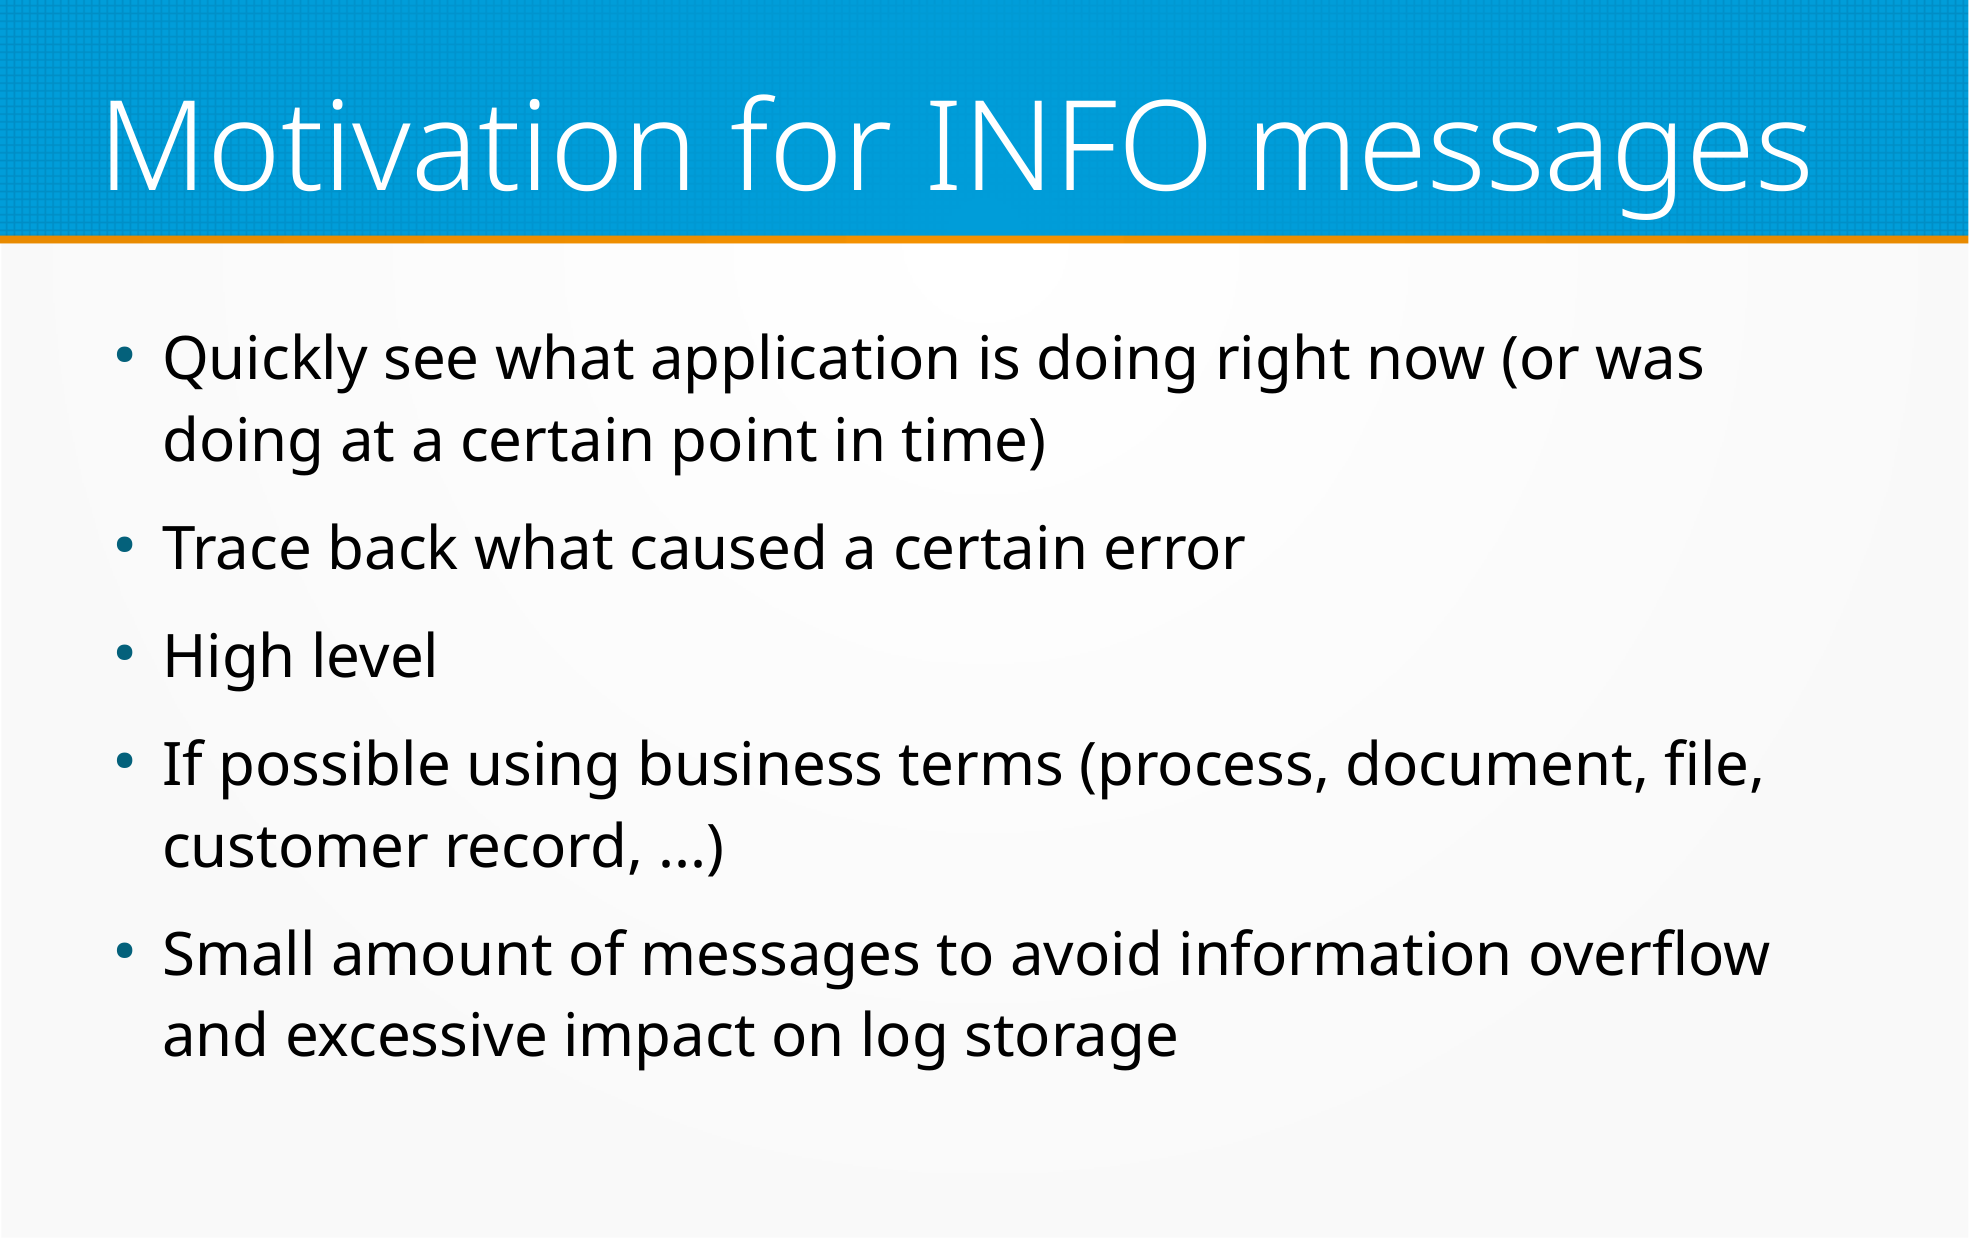

# Motivation for INFO messages
Quickly see what application is doing right now (or was doing at a certain point in time)
Trace back what caused a certain error
High level
If possible using business terms (process, document, file, customer record, ...)
Small amount of messages to avoid information overflow and excessive impact on log storage